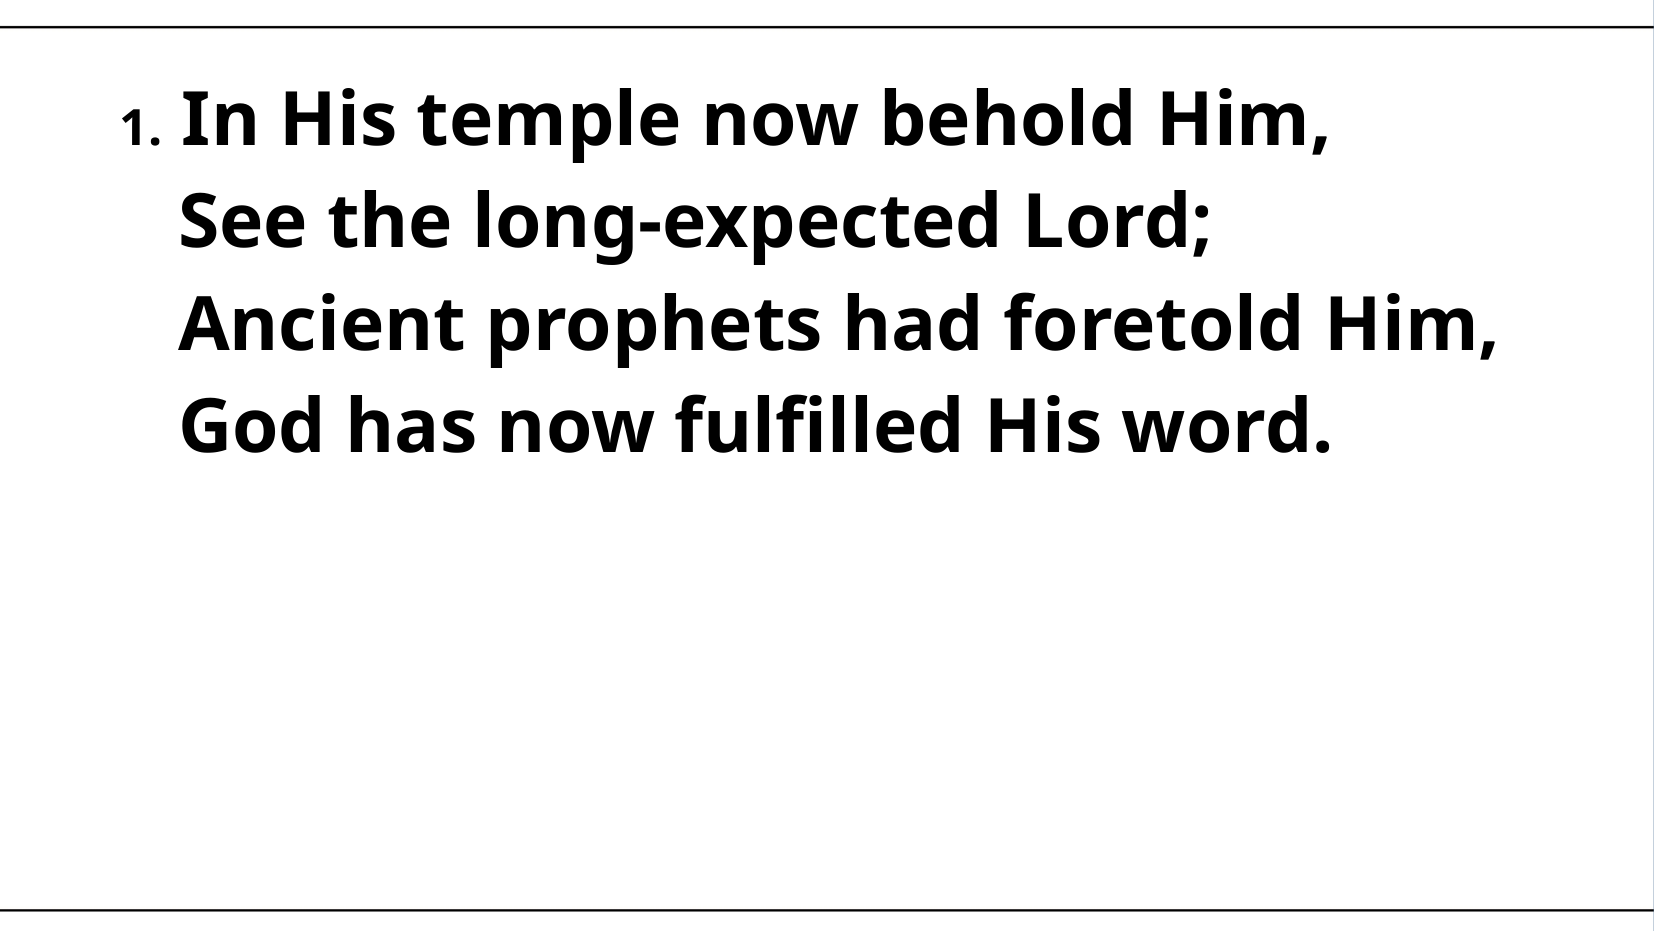

1. In His temple now behold Him,
 See the long-expected Lord;
 Ancient prophets had foretold Him,
 God has now fulfilled His word.